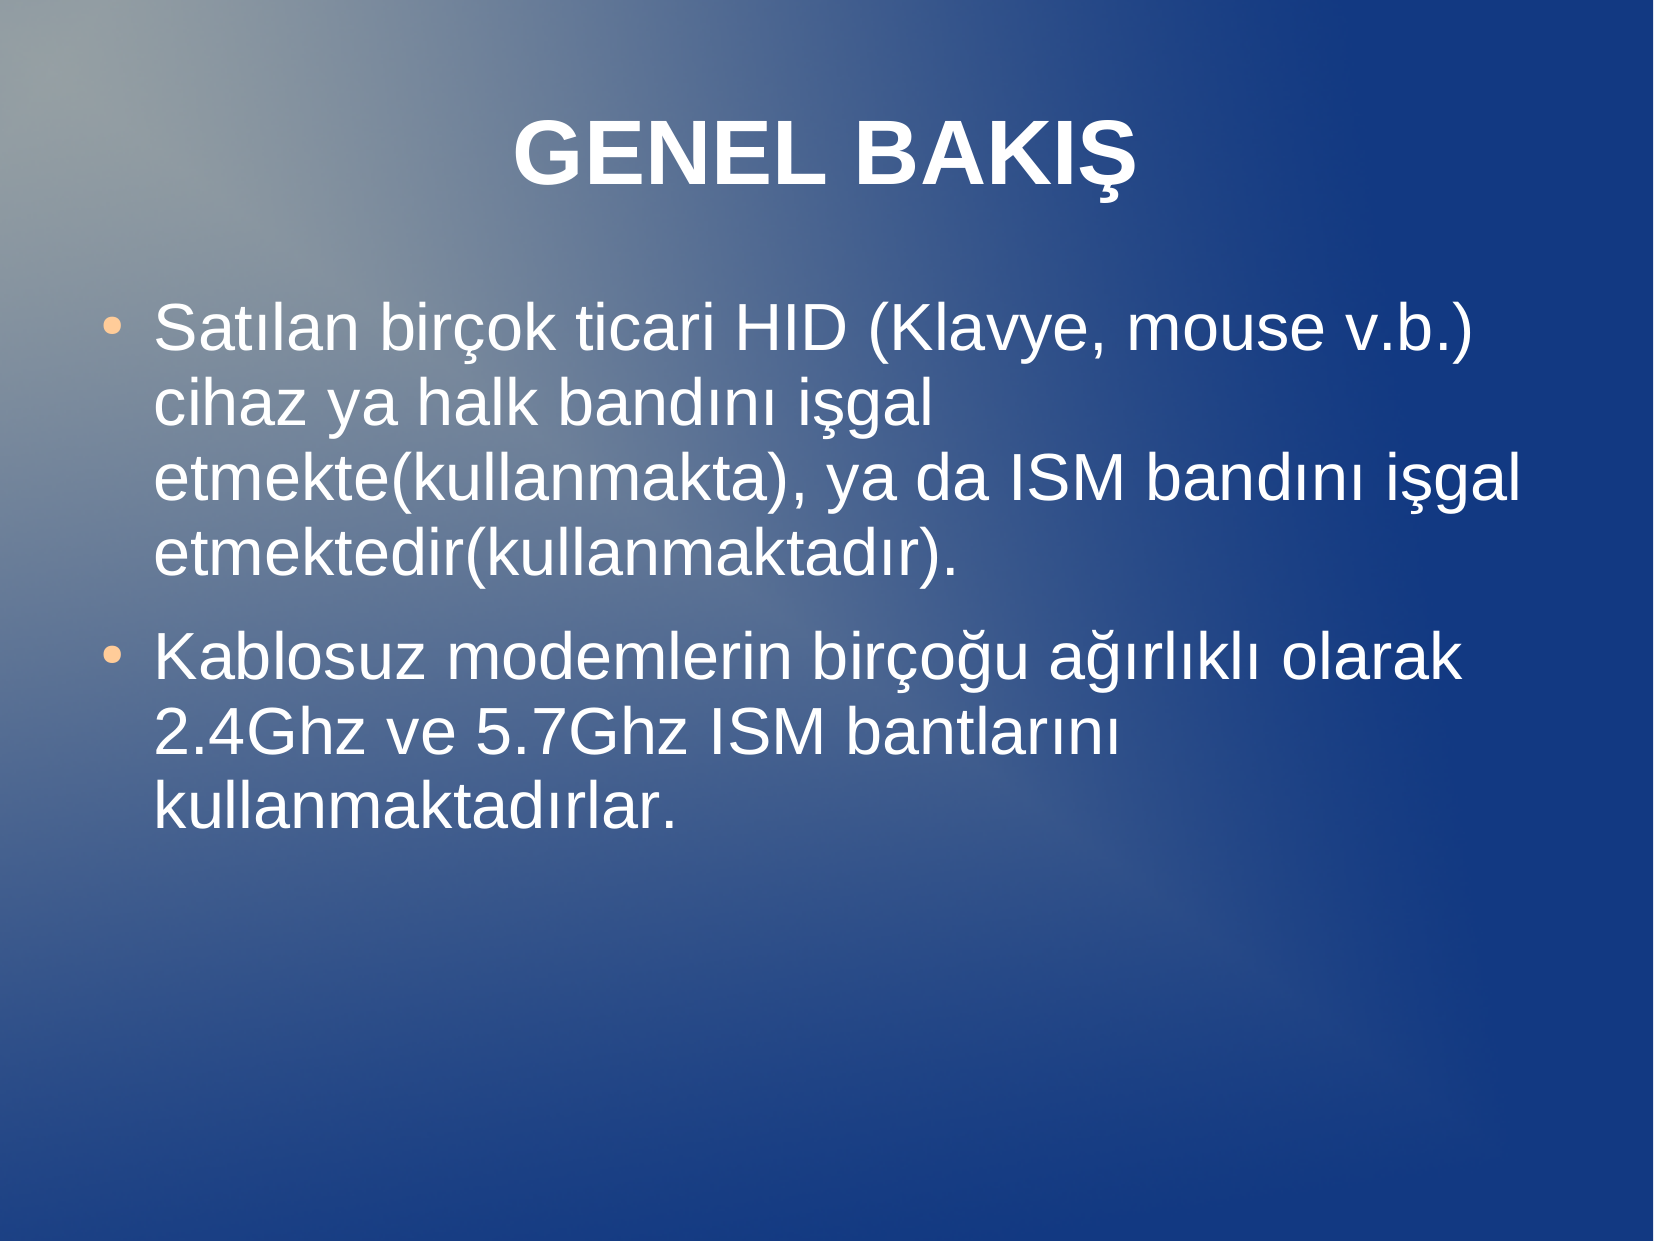

# GENEL BAKIŞ
Satılan birçok ticari HID (Klavye, mouse v.b.) cihaz ya halk bandını işgal etmekte(kullanmakta), ya da ISM bandını işgal etmektedir(kullanmaktadır).
Kablosuz modemlerin birçoğu ağırlıklı olarak 2.4Ghz ve 5.7Ghz ISM bantlarını kullanmaktadırlar.